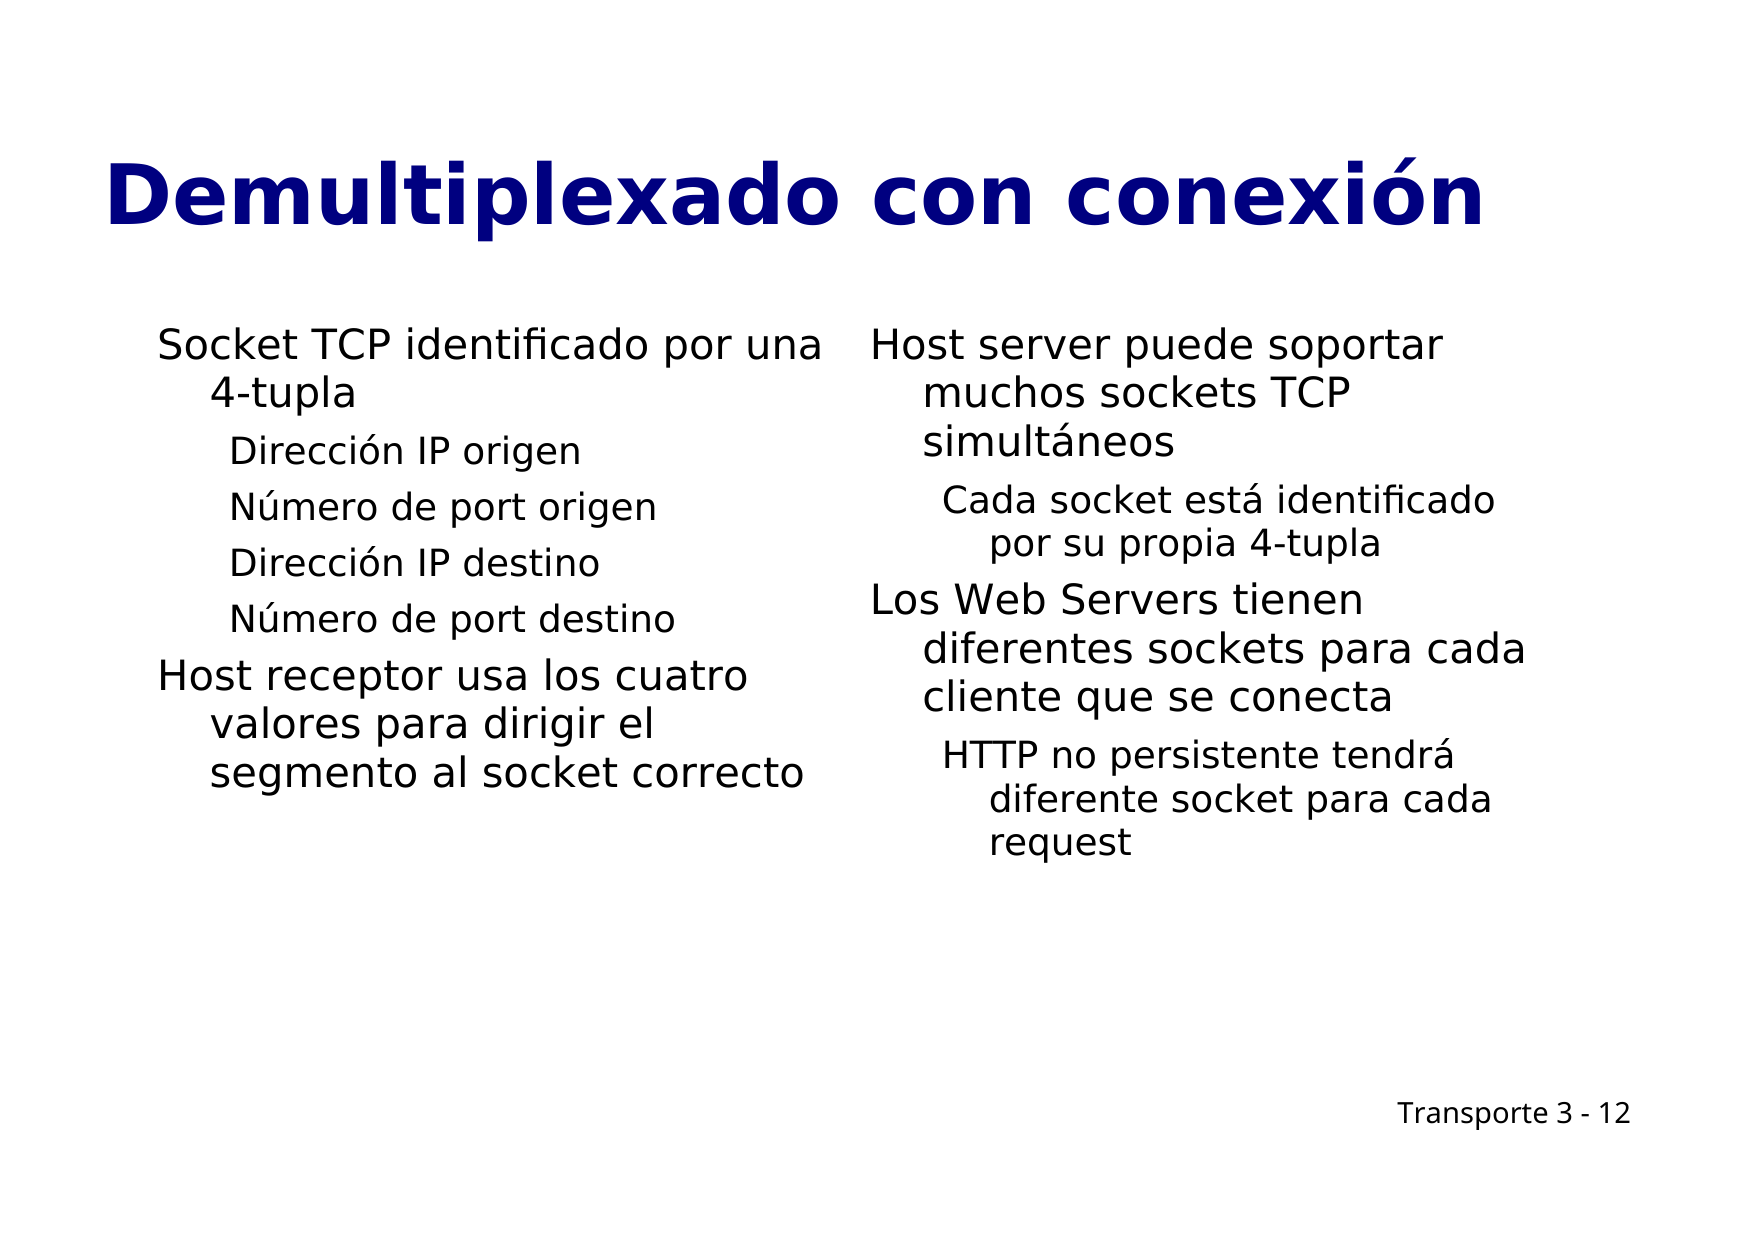

# Demultiplexado con conexión
Socket TCP identificado por una 4-tupla
Dirección IP origen
Número de port origen
Dirección IP destino
Número de port destino
Host receptor usa los cuatro valores para dirigir el segmento al socket correcto
Host server puede soportar muchos sockets TCP simultáneos
Cada socket está identificado por su propia 4-tupla
Los Web Servers tienen diferentes sockets para cada cliente que se conecta
HTTP no persistente tendrá diferente socket para cada request